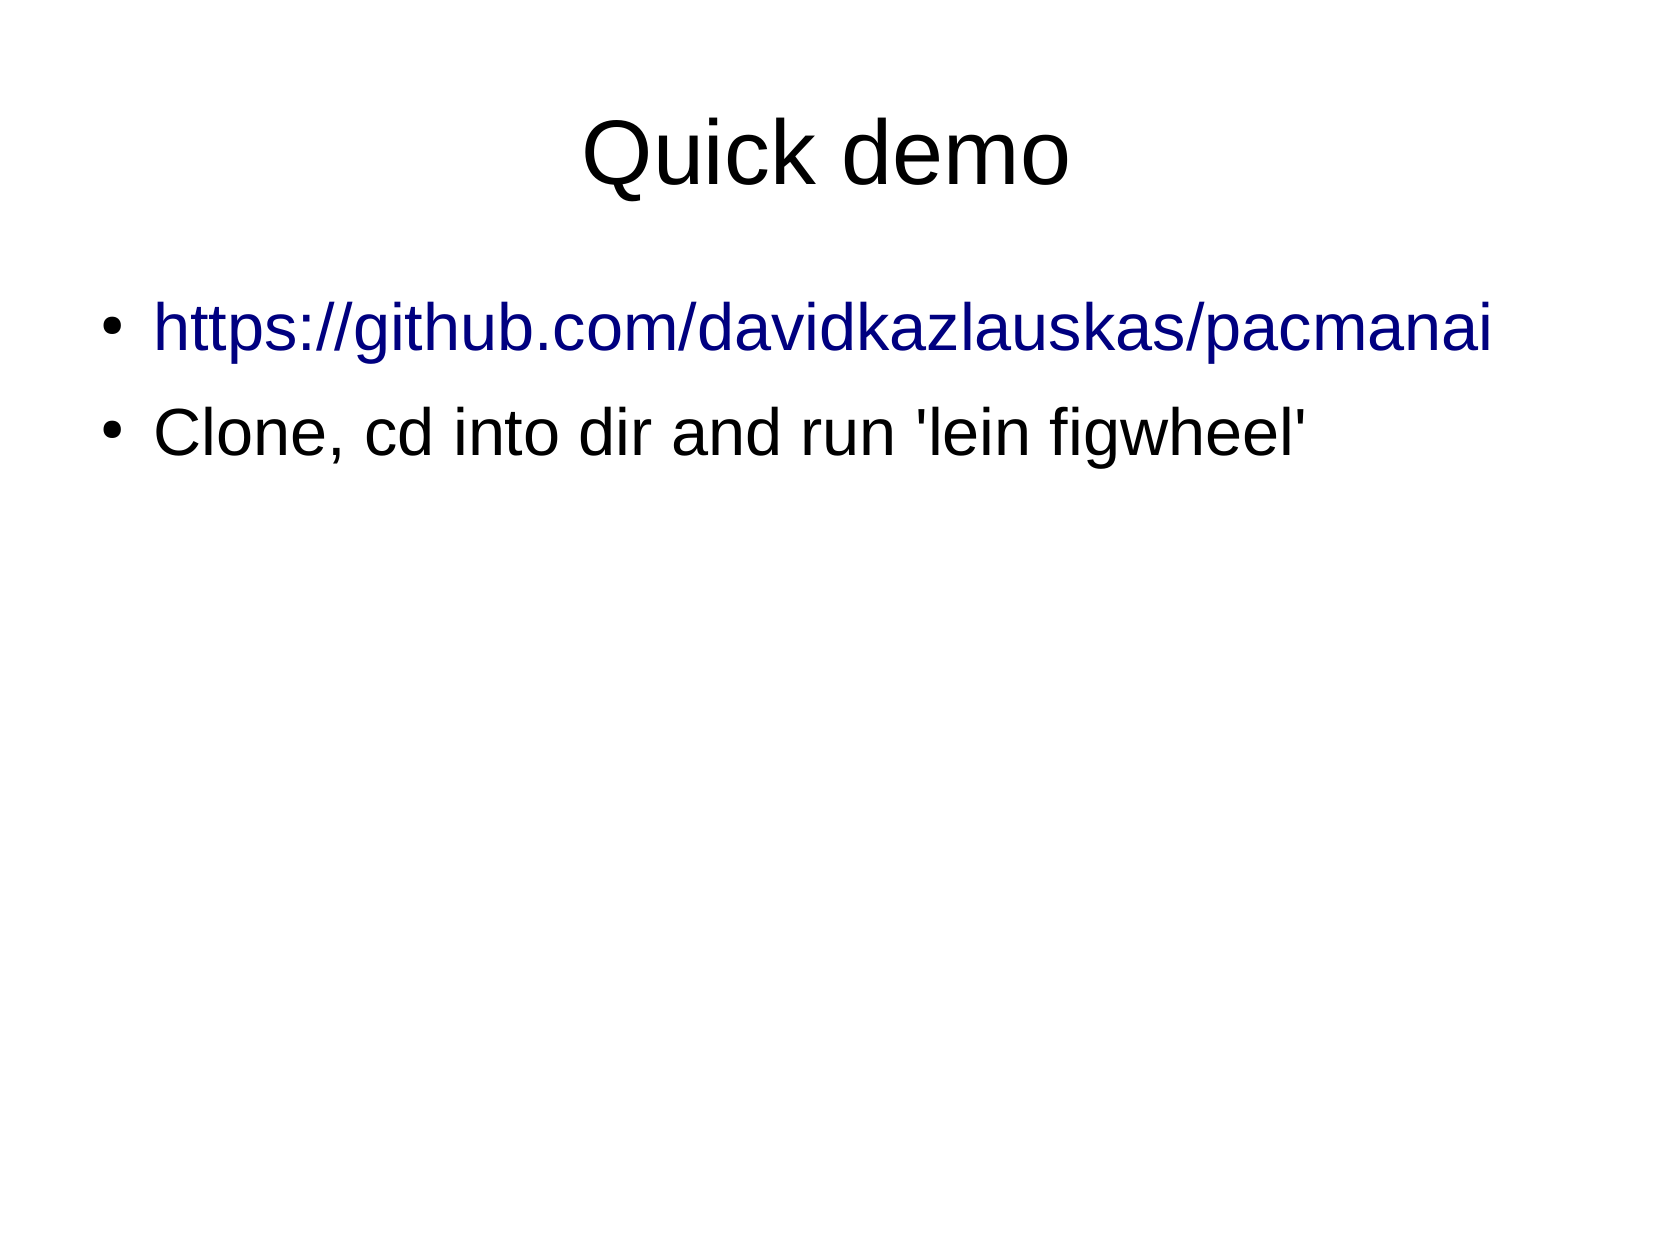

# Quick demo
https://github.com/davidkazlauskas/pacmanai
Clone, cd into dir and run 'lein figwheel'